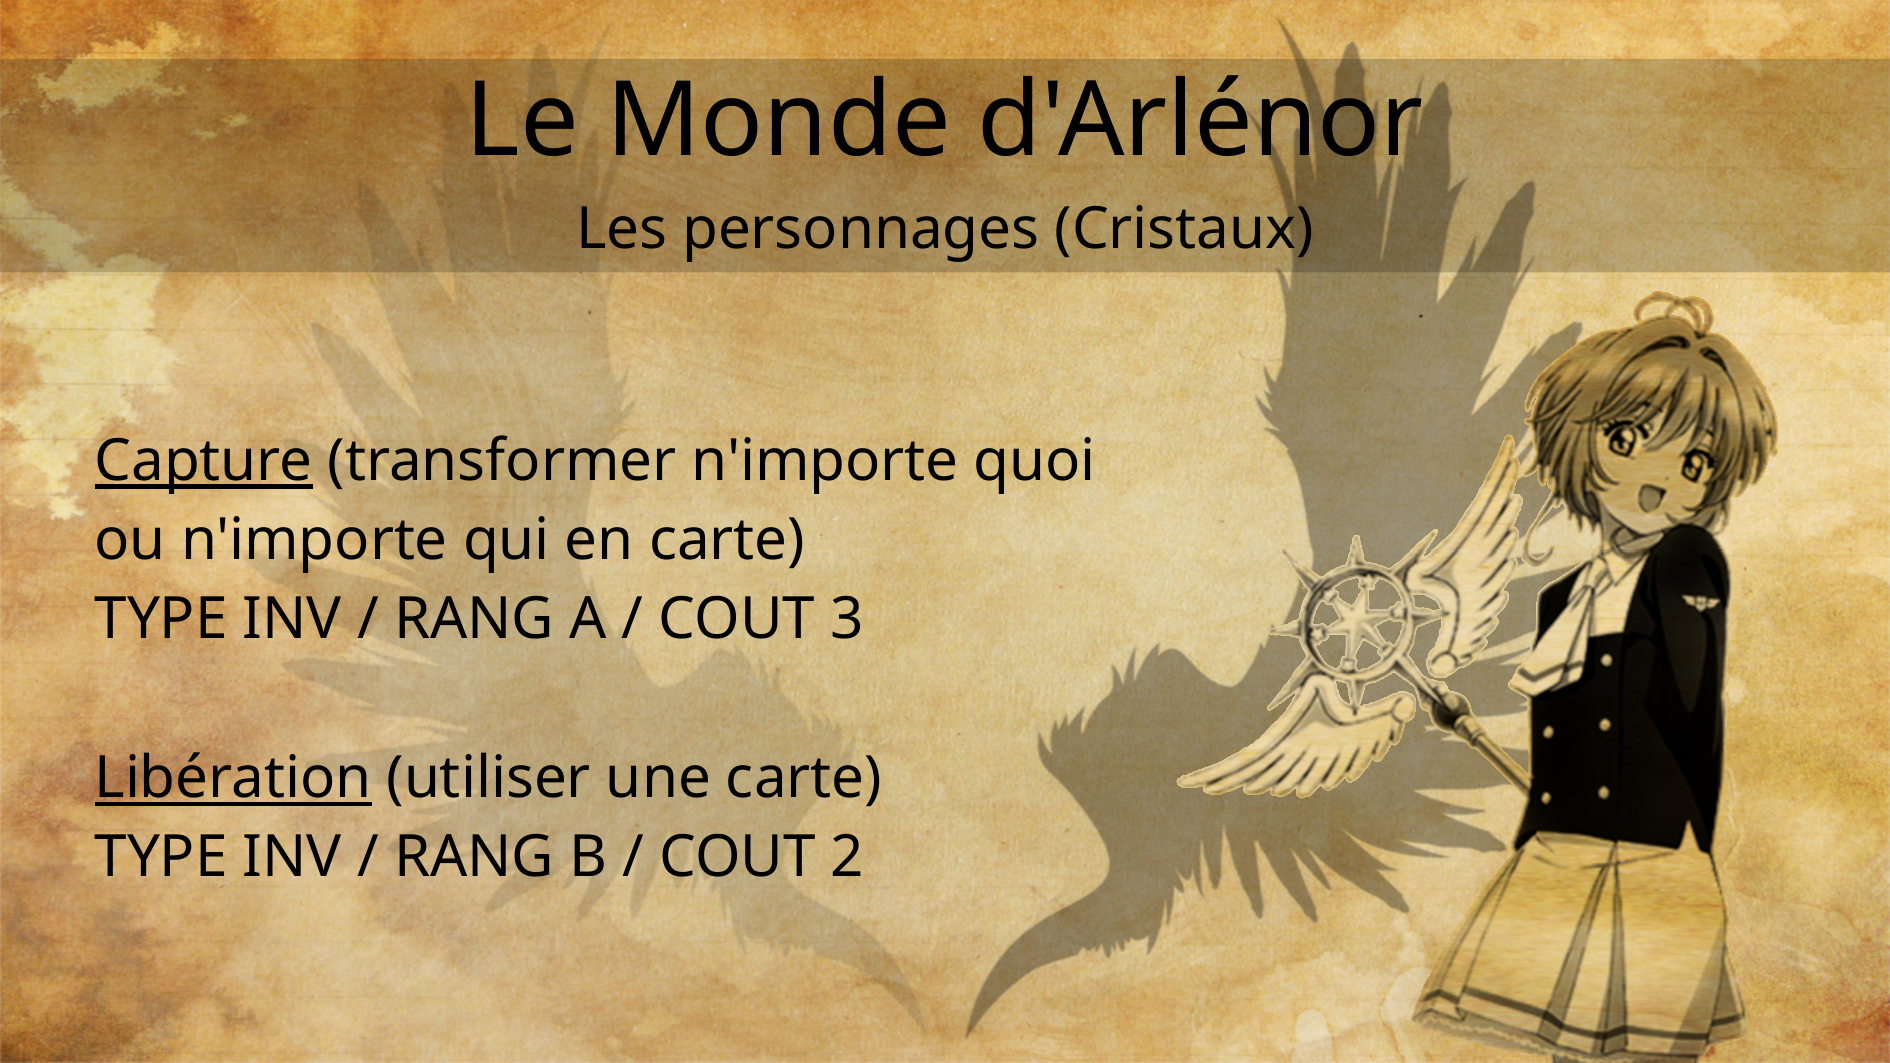

# Le Monde d'Arlénor Les personnages (Cristaux)
Capture (transformer n'importe quoi ou n'importe qui en carte)
TYPE INV / RANG A / COUT 3
Libération (utiliser une carte)
TYPE INV / RANG B / COUT 2